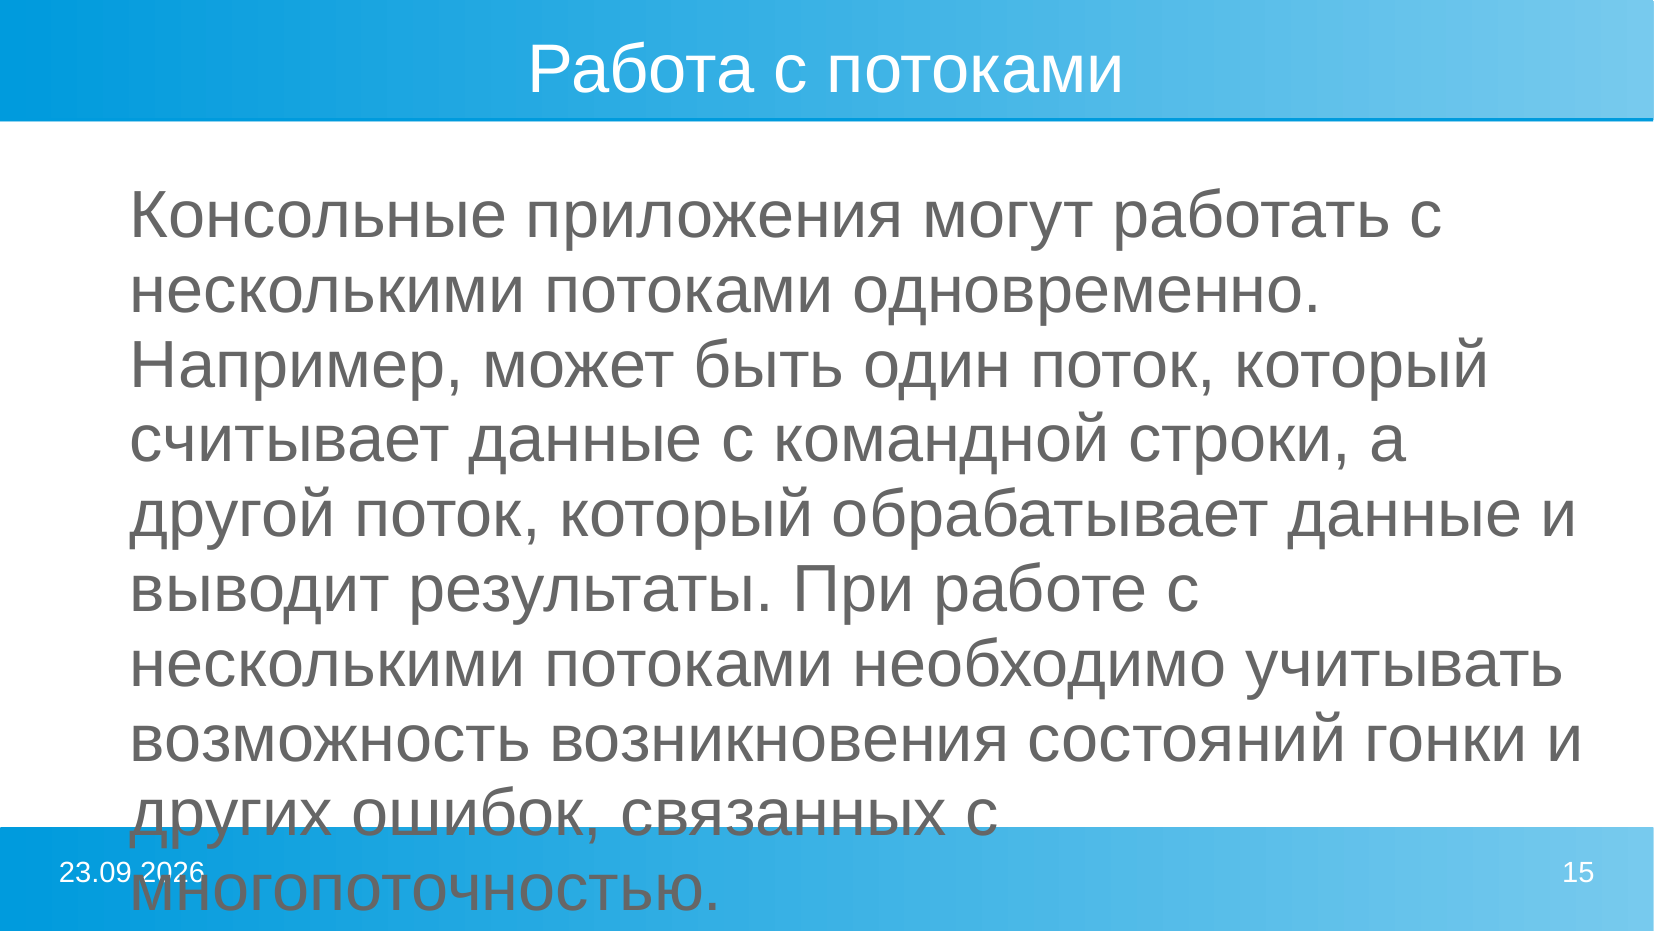

# Работа с потоками
Консольные приложения могут работать с несколькими потоками одновременно. Например, может быть один поток, который считывает данные с командной строки, а другой поток, который обрабатывает данные и выводит результаты. При работе с несколькими потоками необходимо учитывать возможность возникновения состояний гонки и других ошибок, связанных с многопоточностью.
15